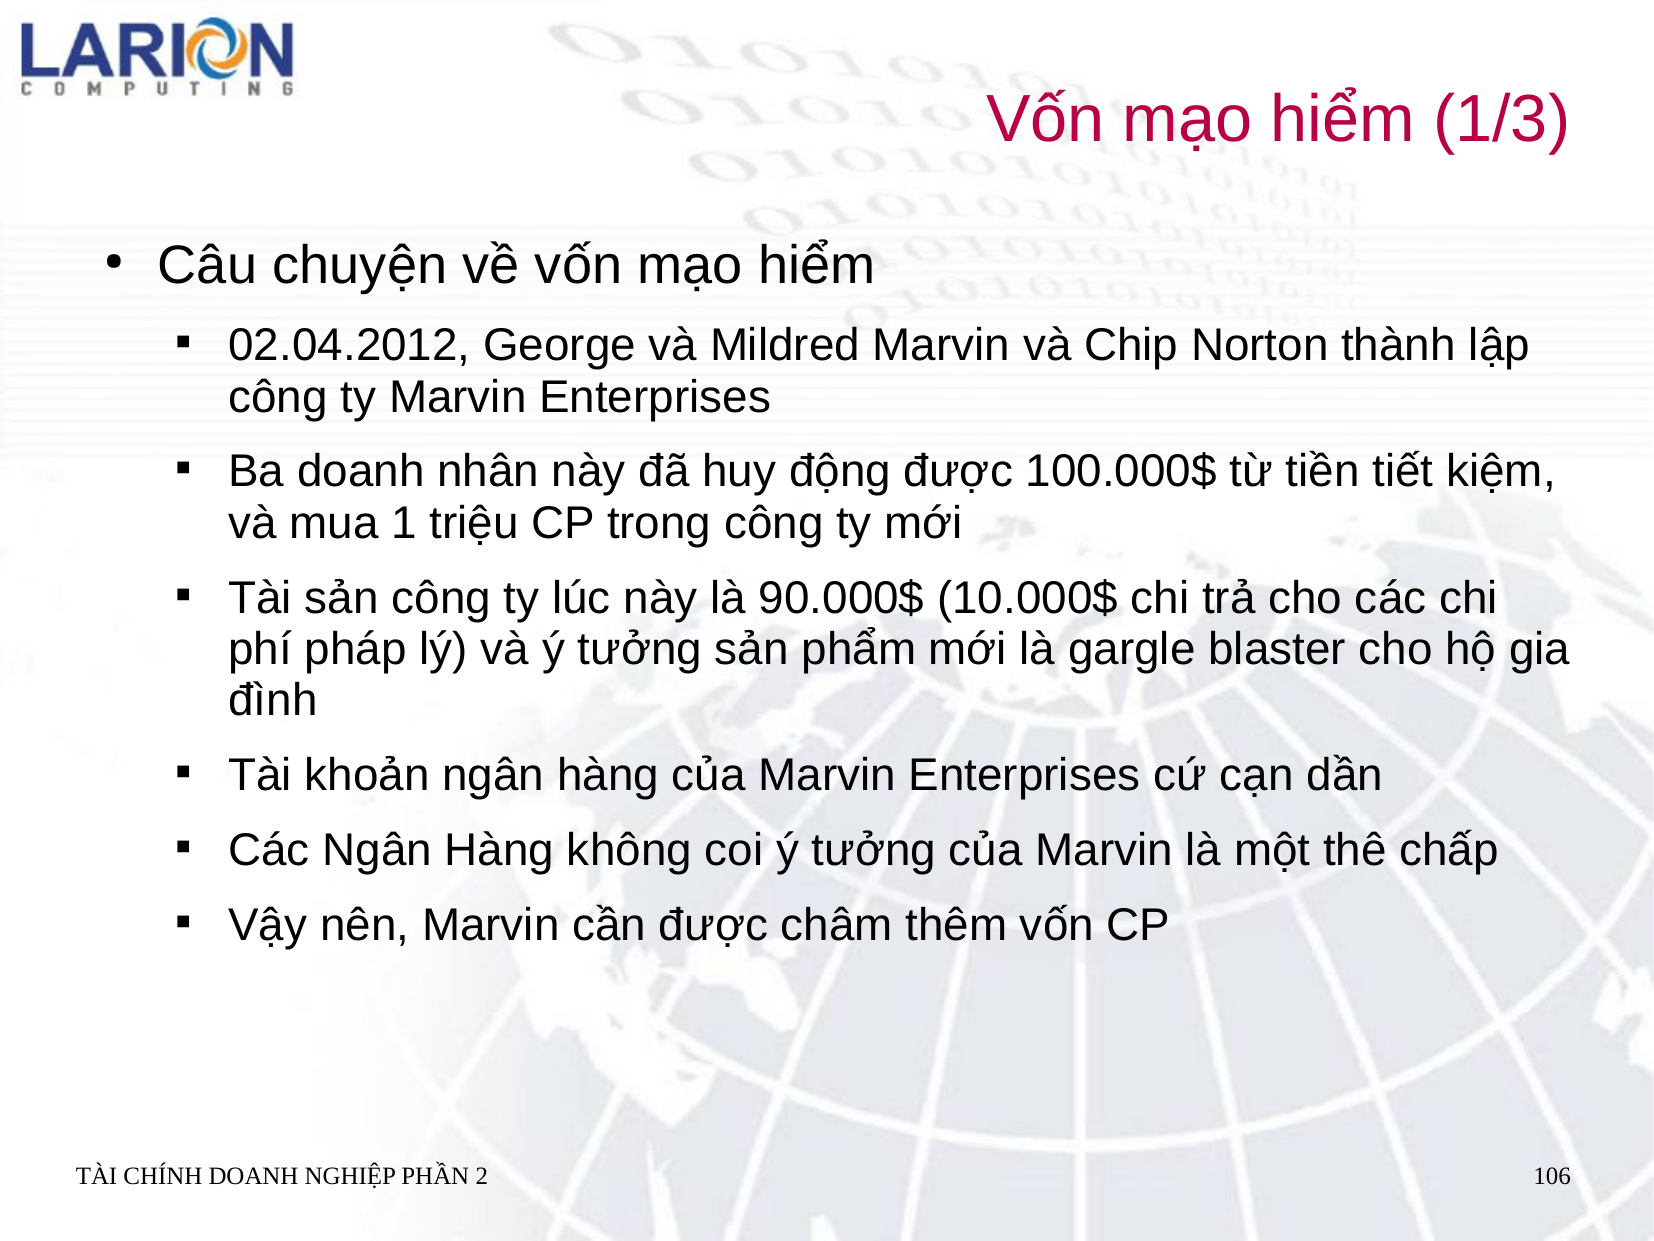

# Vốn mạo hiểm (1/3)
Câu chuyện về vốn mạo hiểm
02.04.2012, George và Mildred Marvin và Chip Norton thành lập công ty Marvin Enterprises
Ba doanh nhân này đã huy động được 100.000$ từ tiền tiết kiệm, và mua 1 triệu CP trong công ty mới
Tài sản công ty lúc này là 90.000$ (10.000$ chi trả cho các chi phí pháp lý) và ý tưởng sản phẩm mới là gargle blaster cho hộ gia đình
Tài khoản ngân hàng của Marvin Enterprises cứ cạn dần
Các Ngân Hàng không coi ý tưởng của Marvin là một thê chấp
Vậy nên, Marvin cần được châm thêm vốn CP
TÀI CHÍNH DOANH NGHIỆP PHẦN 2
106